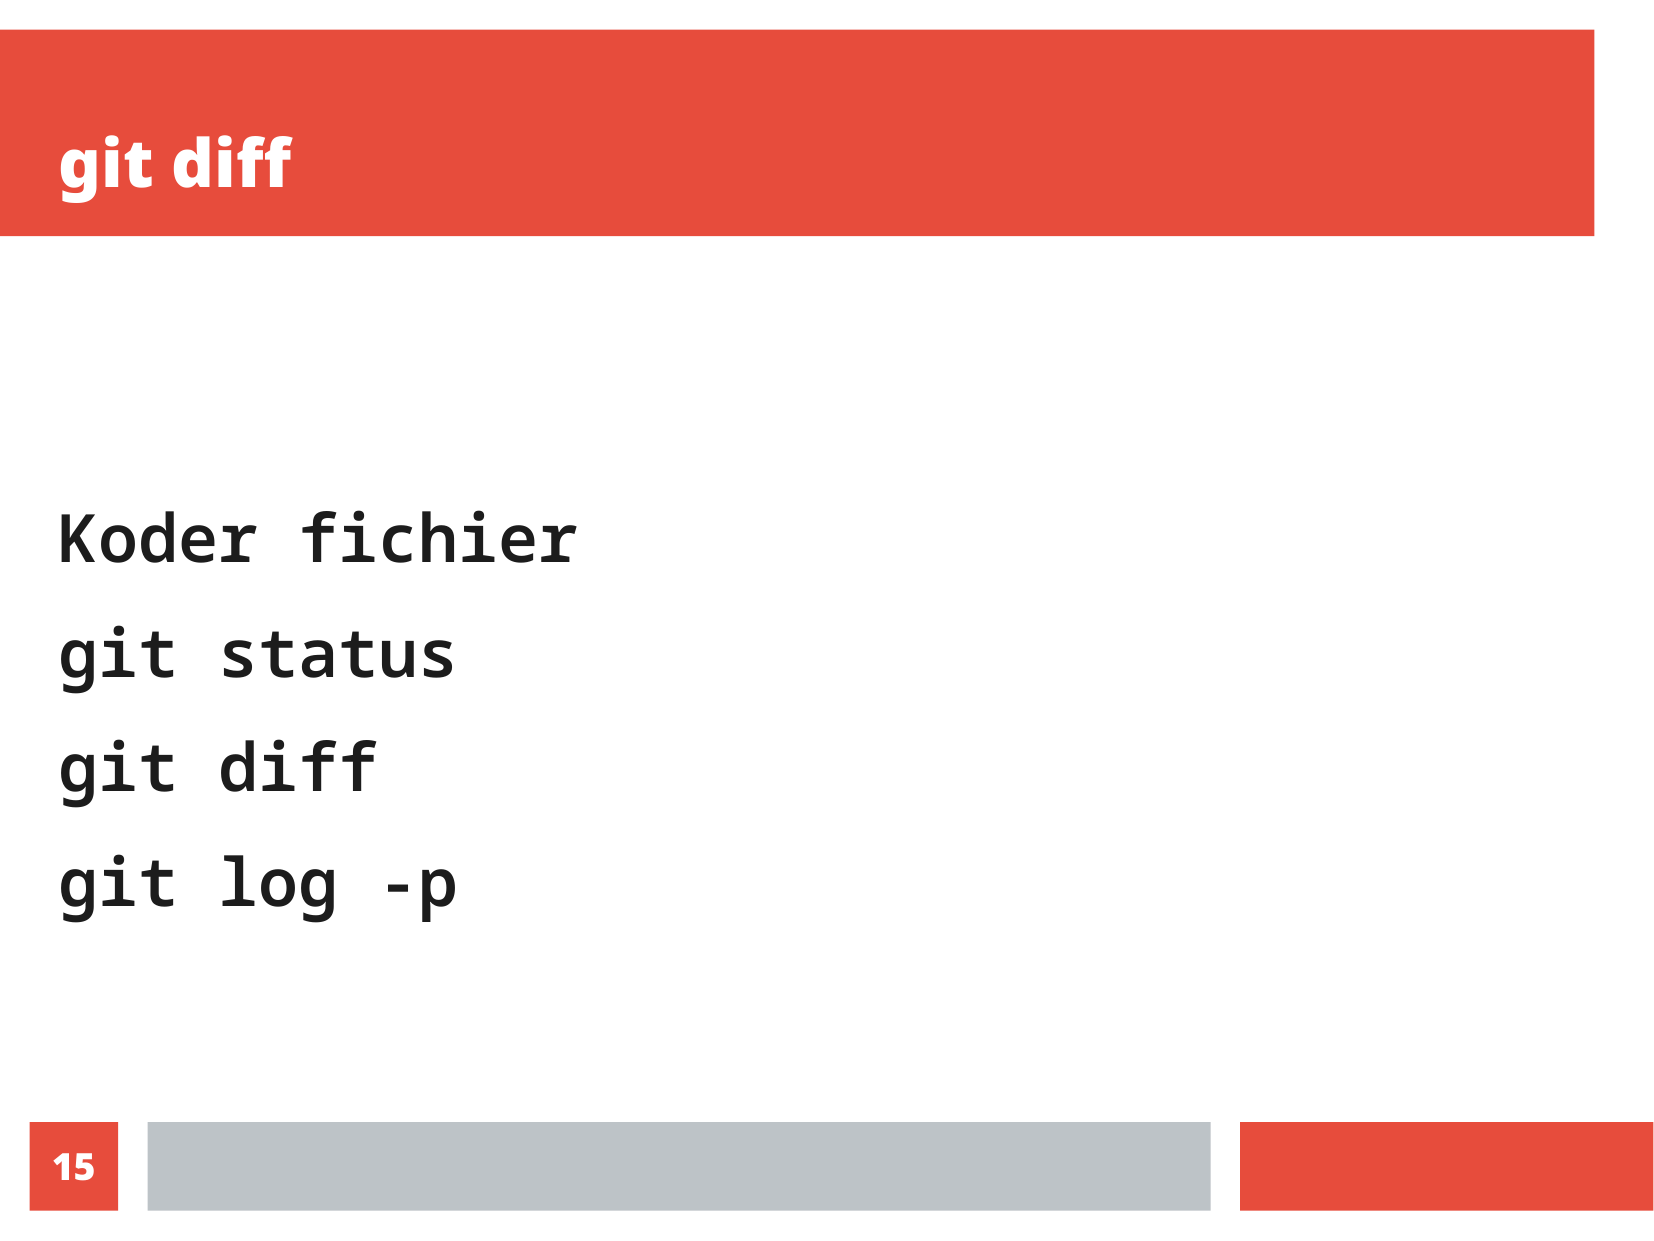

# git diff
Koder fichier
git status
git diff
git log -p
15